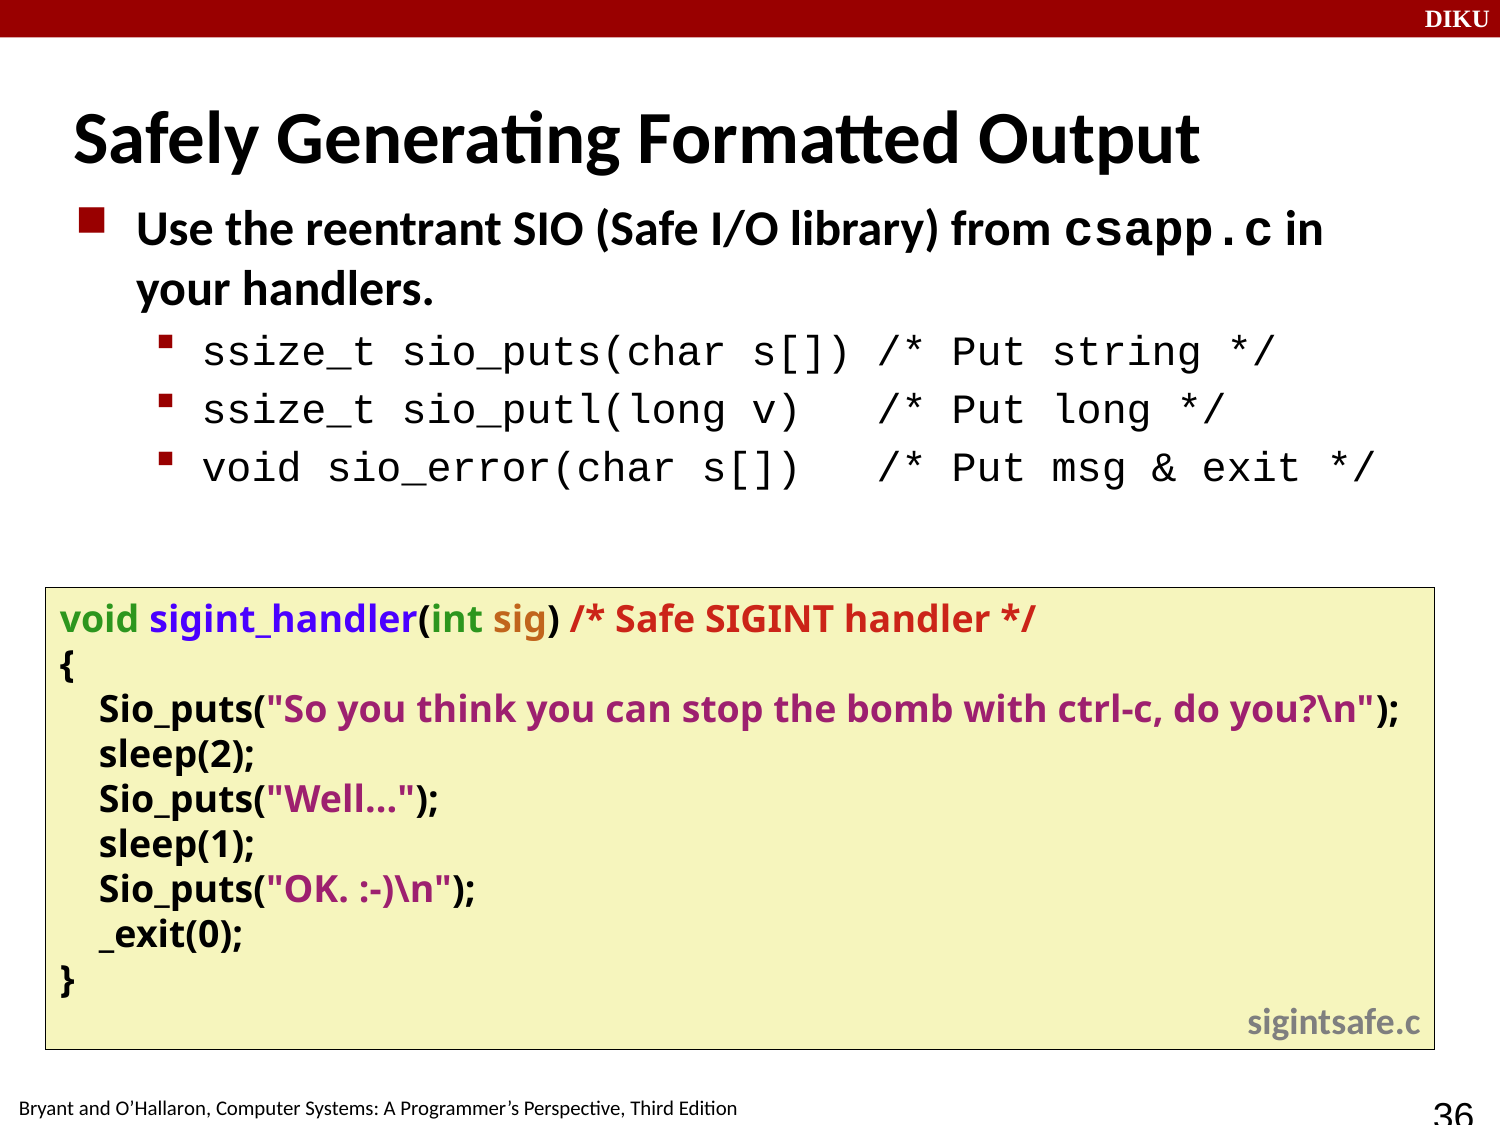

Safely Generating Formatted Output
Use the reentrant SIO (Safe I/O library) from csapp.c in your handlers.
ssize_t sio_puts(char s[]) /* Put string */
ssize_t sio_putl(long v) /* Put long */
void sio_error(char s[]) /* Put msg & exit */
void sigint_handler(int sig) /* Safe SIGINT handler */
{
 Sio_puts("So you think you can stop the bomb with ctrl-c, do you?\n");
 sleep(2);
 Sio_puts("Well...");
 sleep(1);
 Sio_puts("OK. :-)\n");
 _exit(0);
}
sigintsafe.c